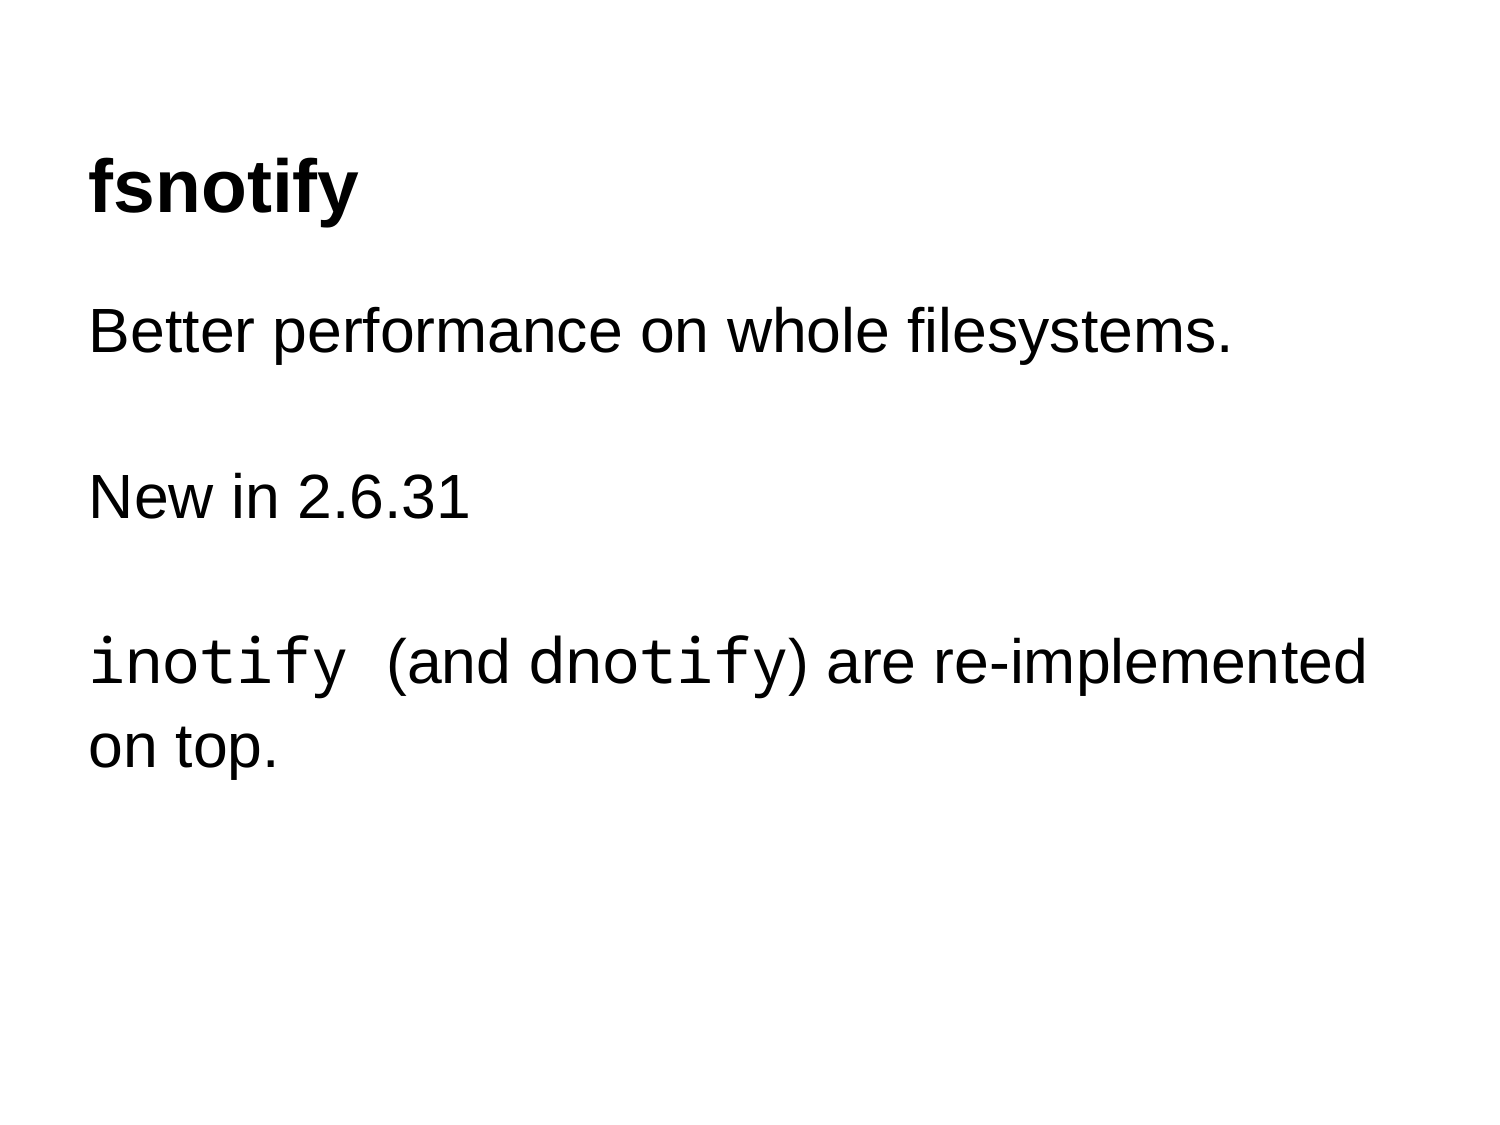

# fsnotify
Better performance on whole filesystems.
New in 2.6.31
inotify (and dnotify) are re-implemented on top.